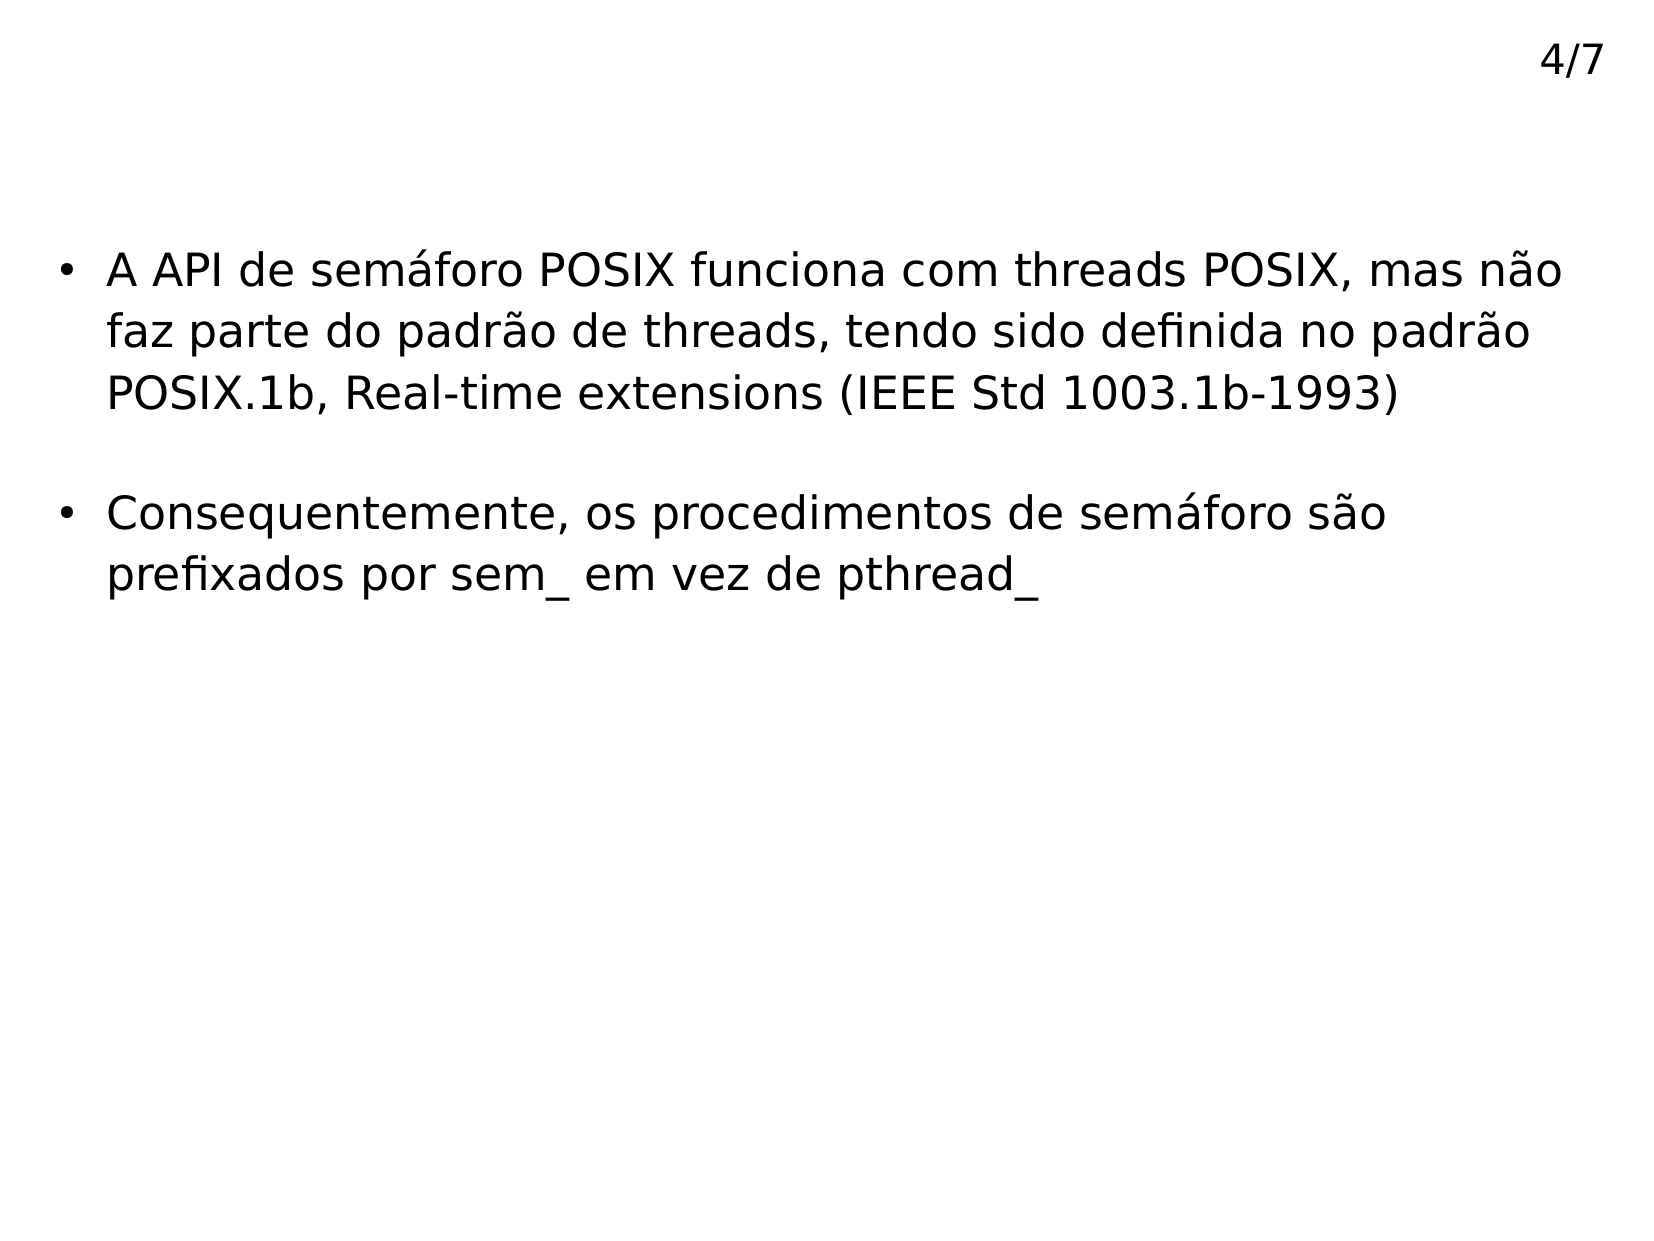

#
4
A API de semáforo POSIX funciona com threads POSIX, mas não faz parte do padrão de threads, tendo sido definida no padrão POSIX.1b, Real-time extensions (IEEE Std 1003.1b-1993)
Consequentemente, os procedimentos de semáforo são prefixados por sem_ em vez de pthread_